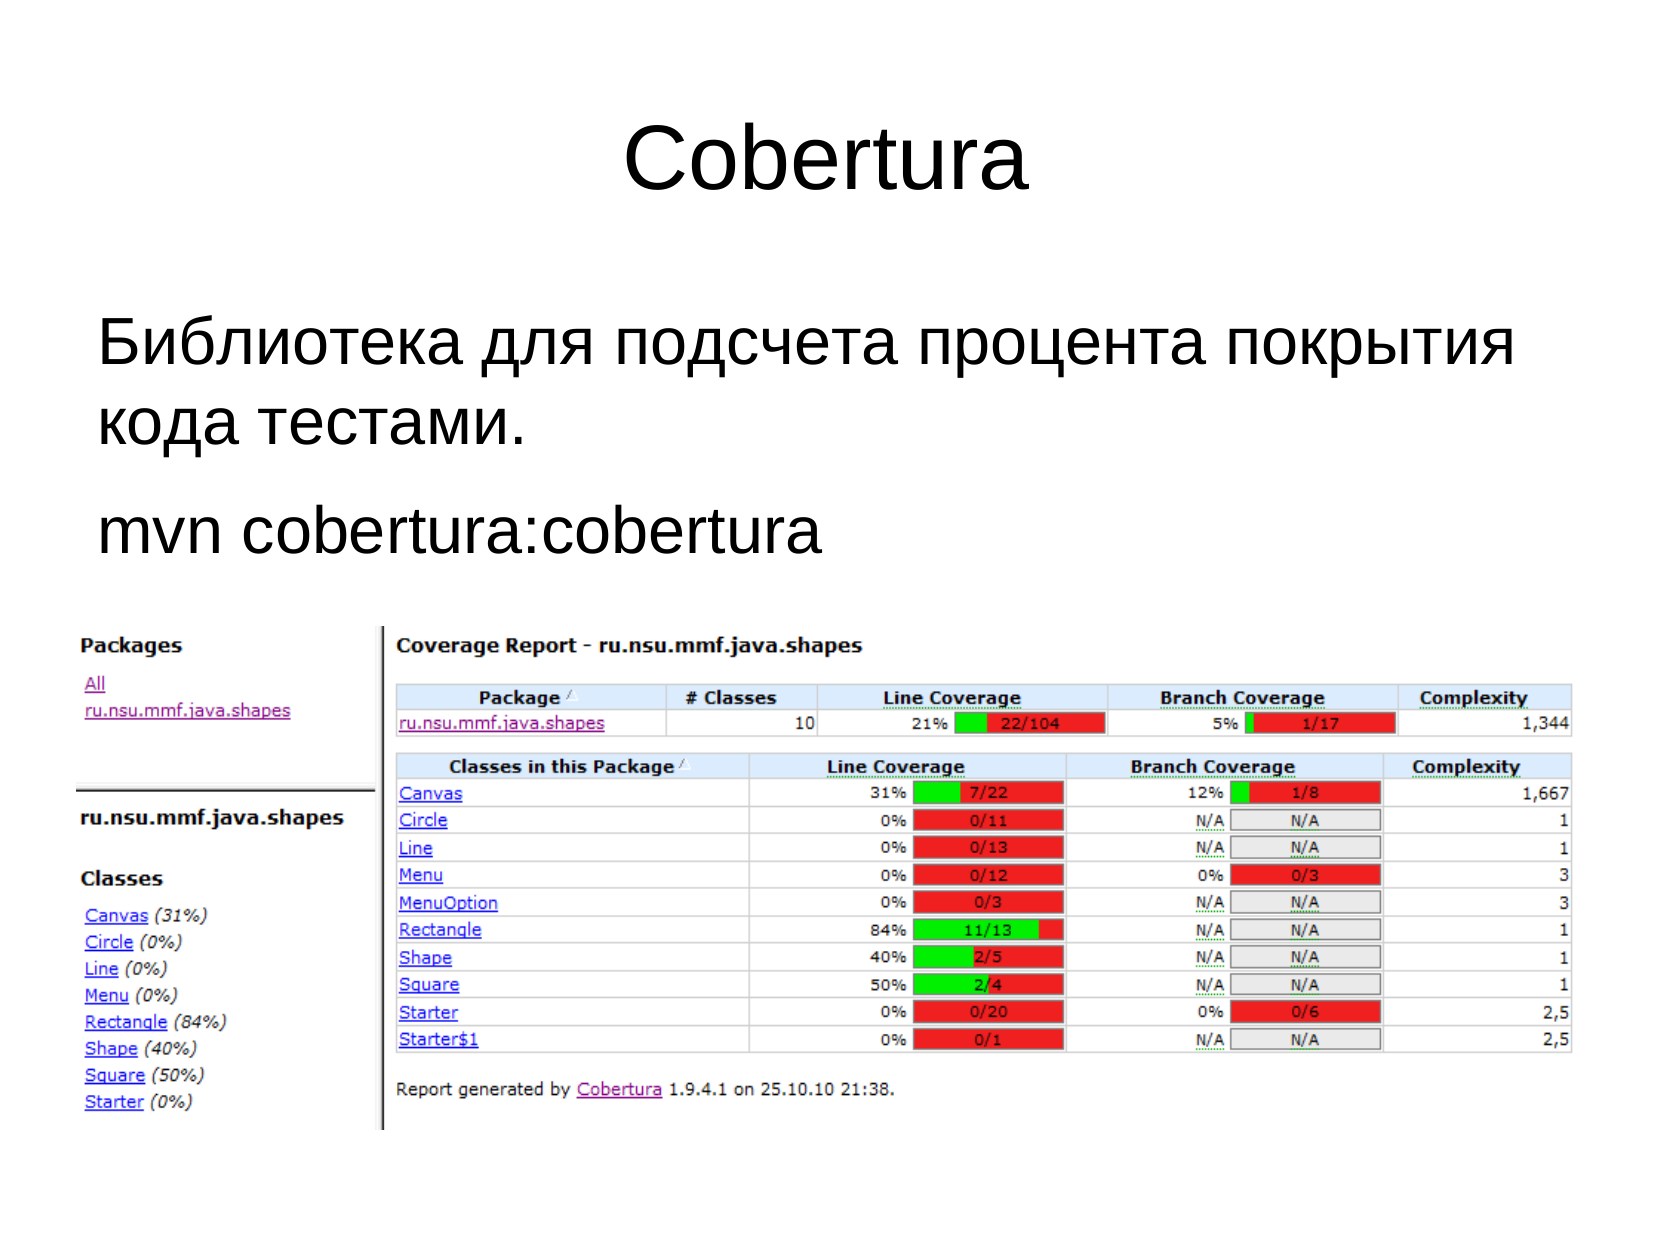

# Cobertura
Библиотека для подсчета процента покрытия кода тестами.
mvn cobertura:cobertura